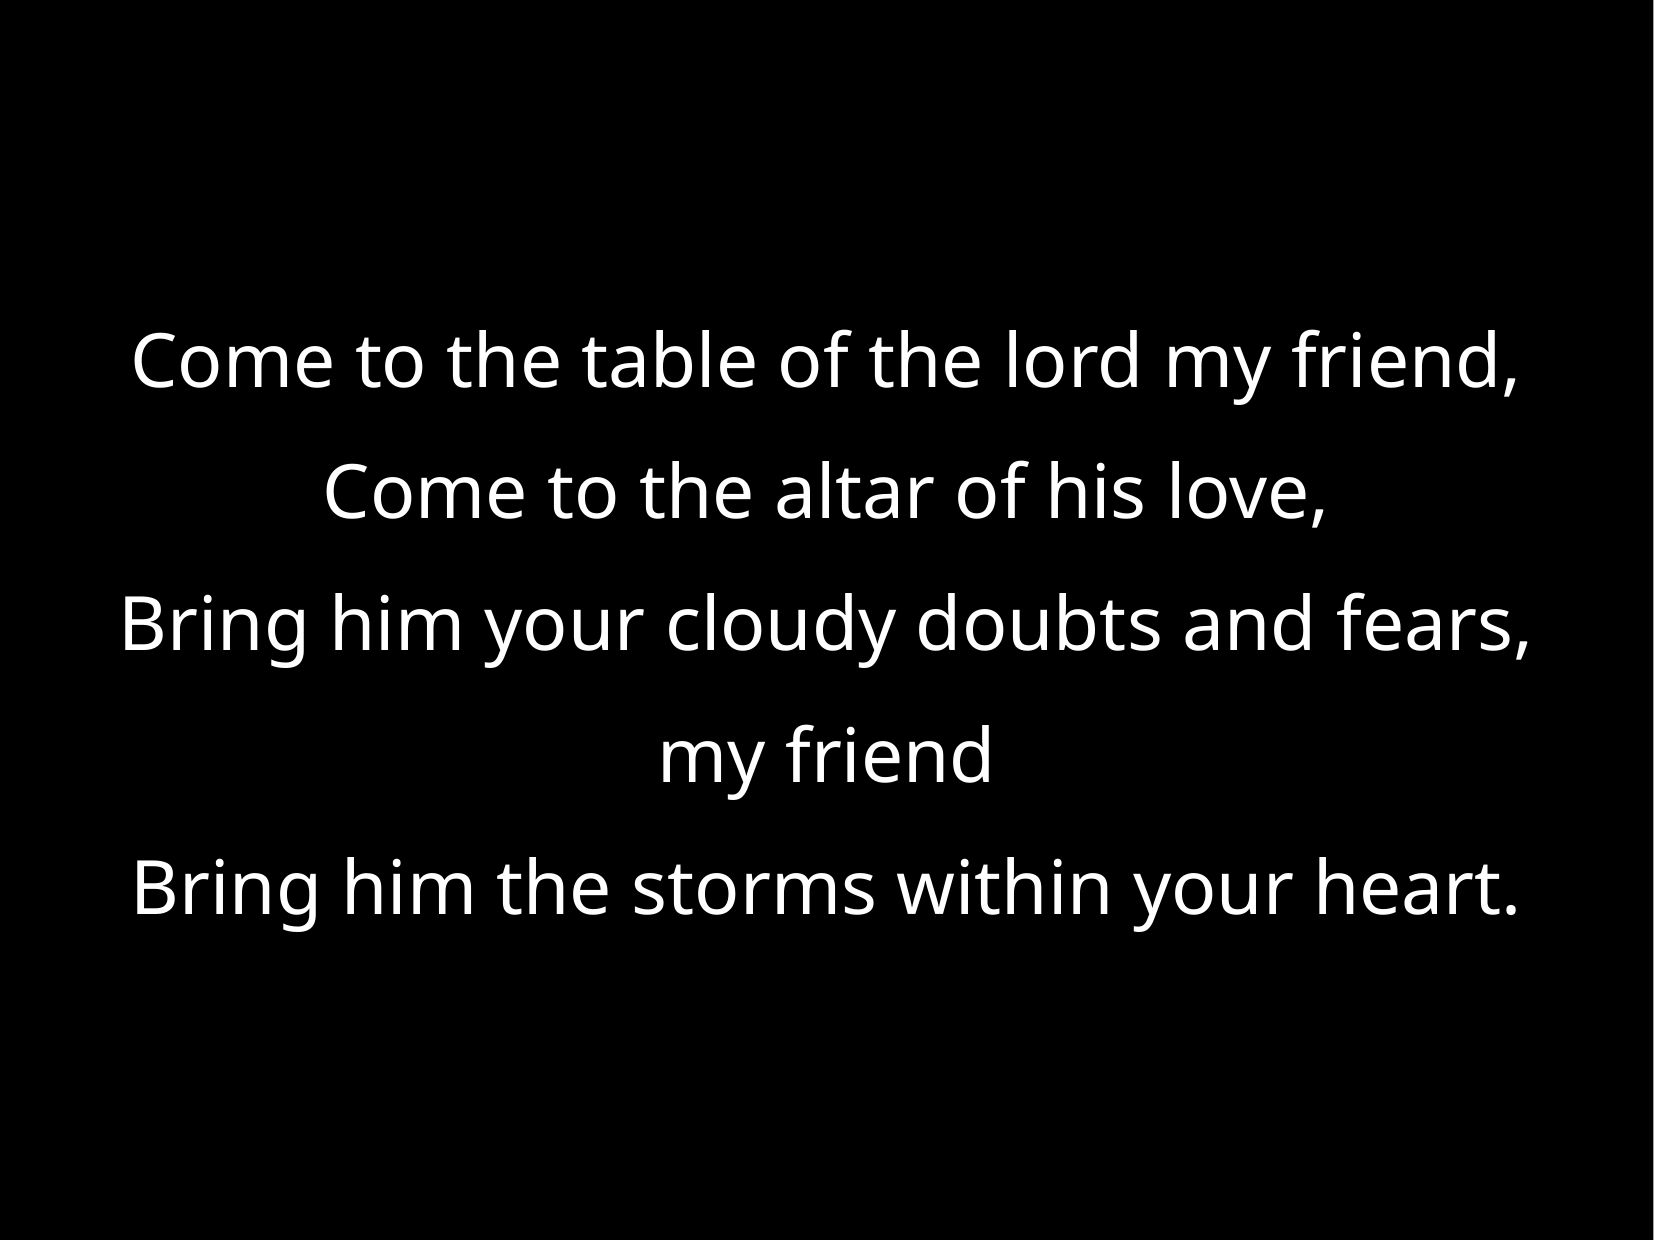

#
Come to the table of the lord my friend,
Come to the altar of his love,
Bring him your cloudy doubts and fears,
my friend
Bring him the storms within your heart.